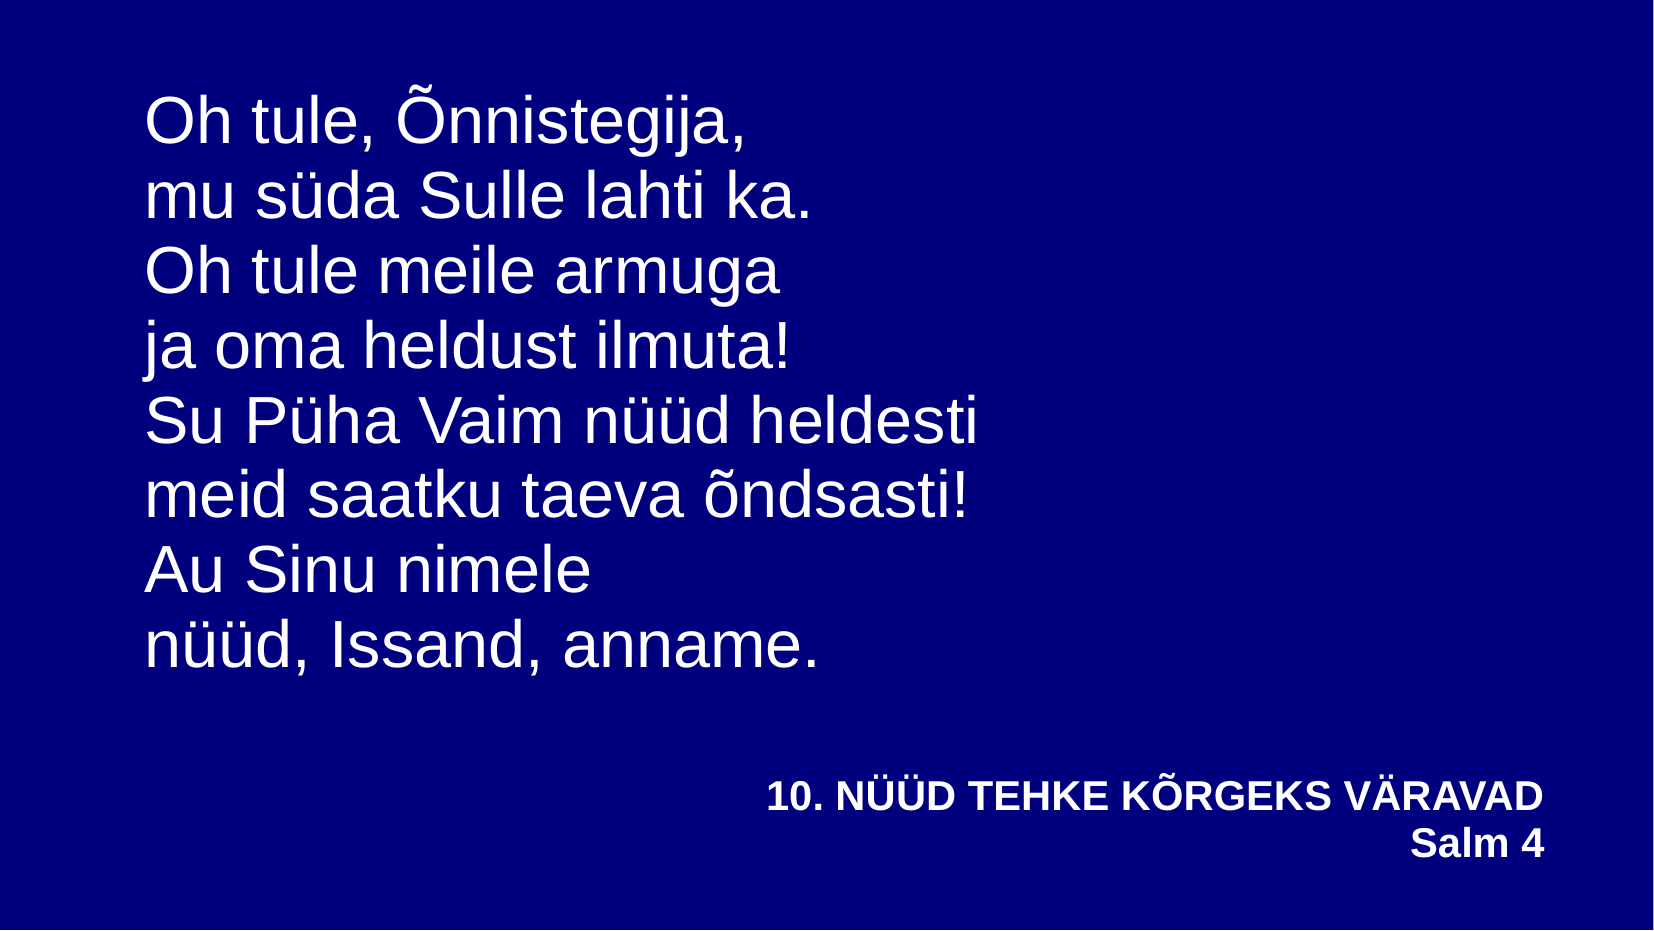

Oh tule, Õnnistegija,
mu süda Sulle lahti ka.
Oh tule meile armuga
ja oma heldust ilmuta!
Su Püha Vaim nüüd heldesti
meid saatku taeva õndsasti!
Au Sinu nimele
nüüd, Issand, anname.
10. NÜÜD TEHKE KÕRGEKS VÄRAVAD
Salm 4